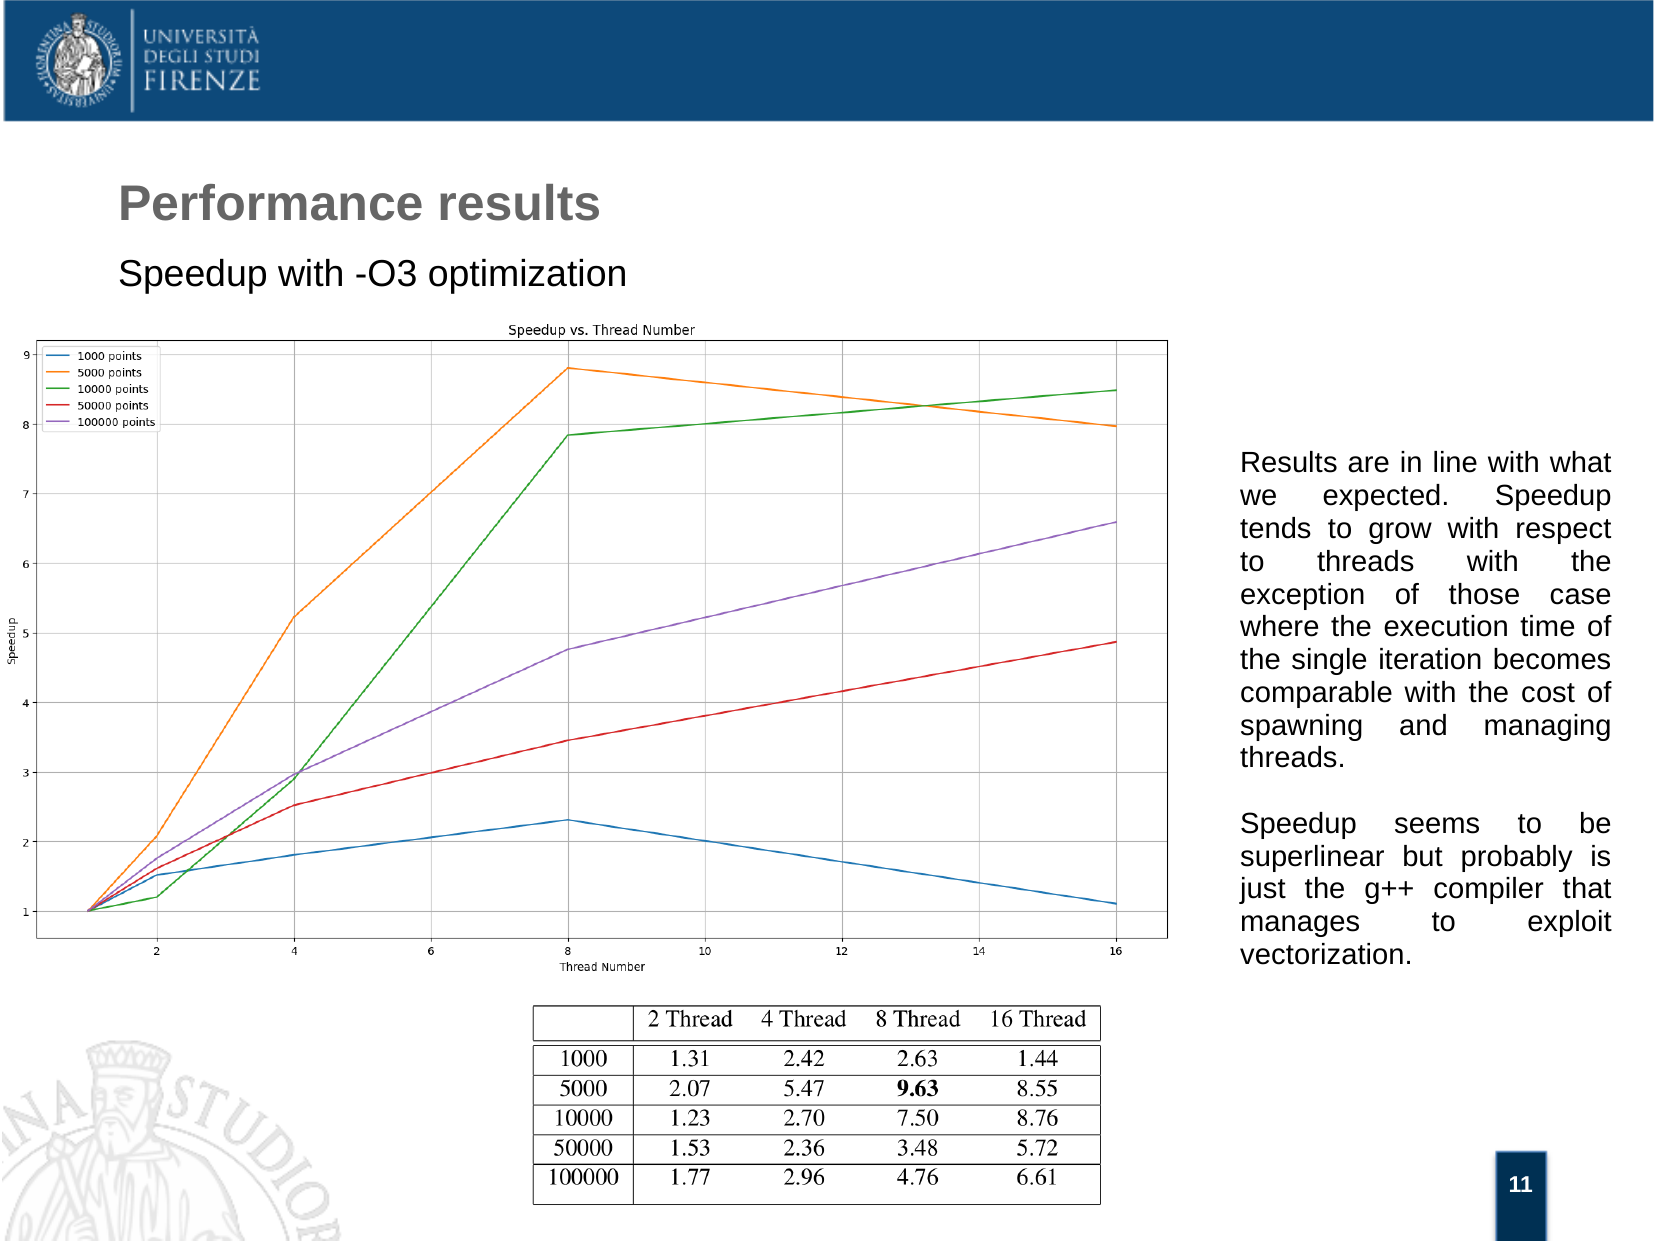

Performance results
Speedup with -O3 optimization
Results are in line with what we expected. Speedup tends to grow with respect to threads with the exception of those case where the execution time of the single iteration becomes comparable with the cost of spawning and managing threads.
Speedup seems to be superlinear but probably is just the g++ compiler that manages to exploit vectorization.
11